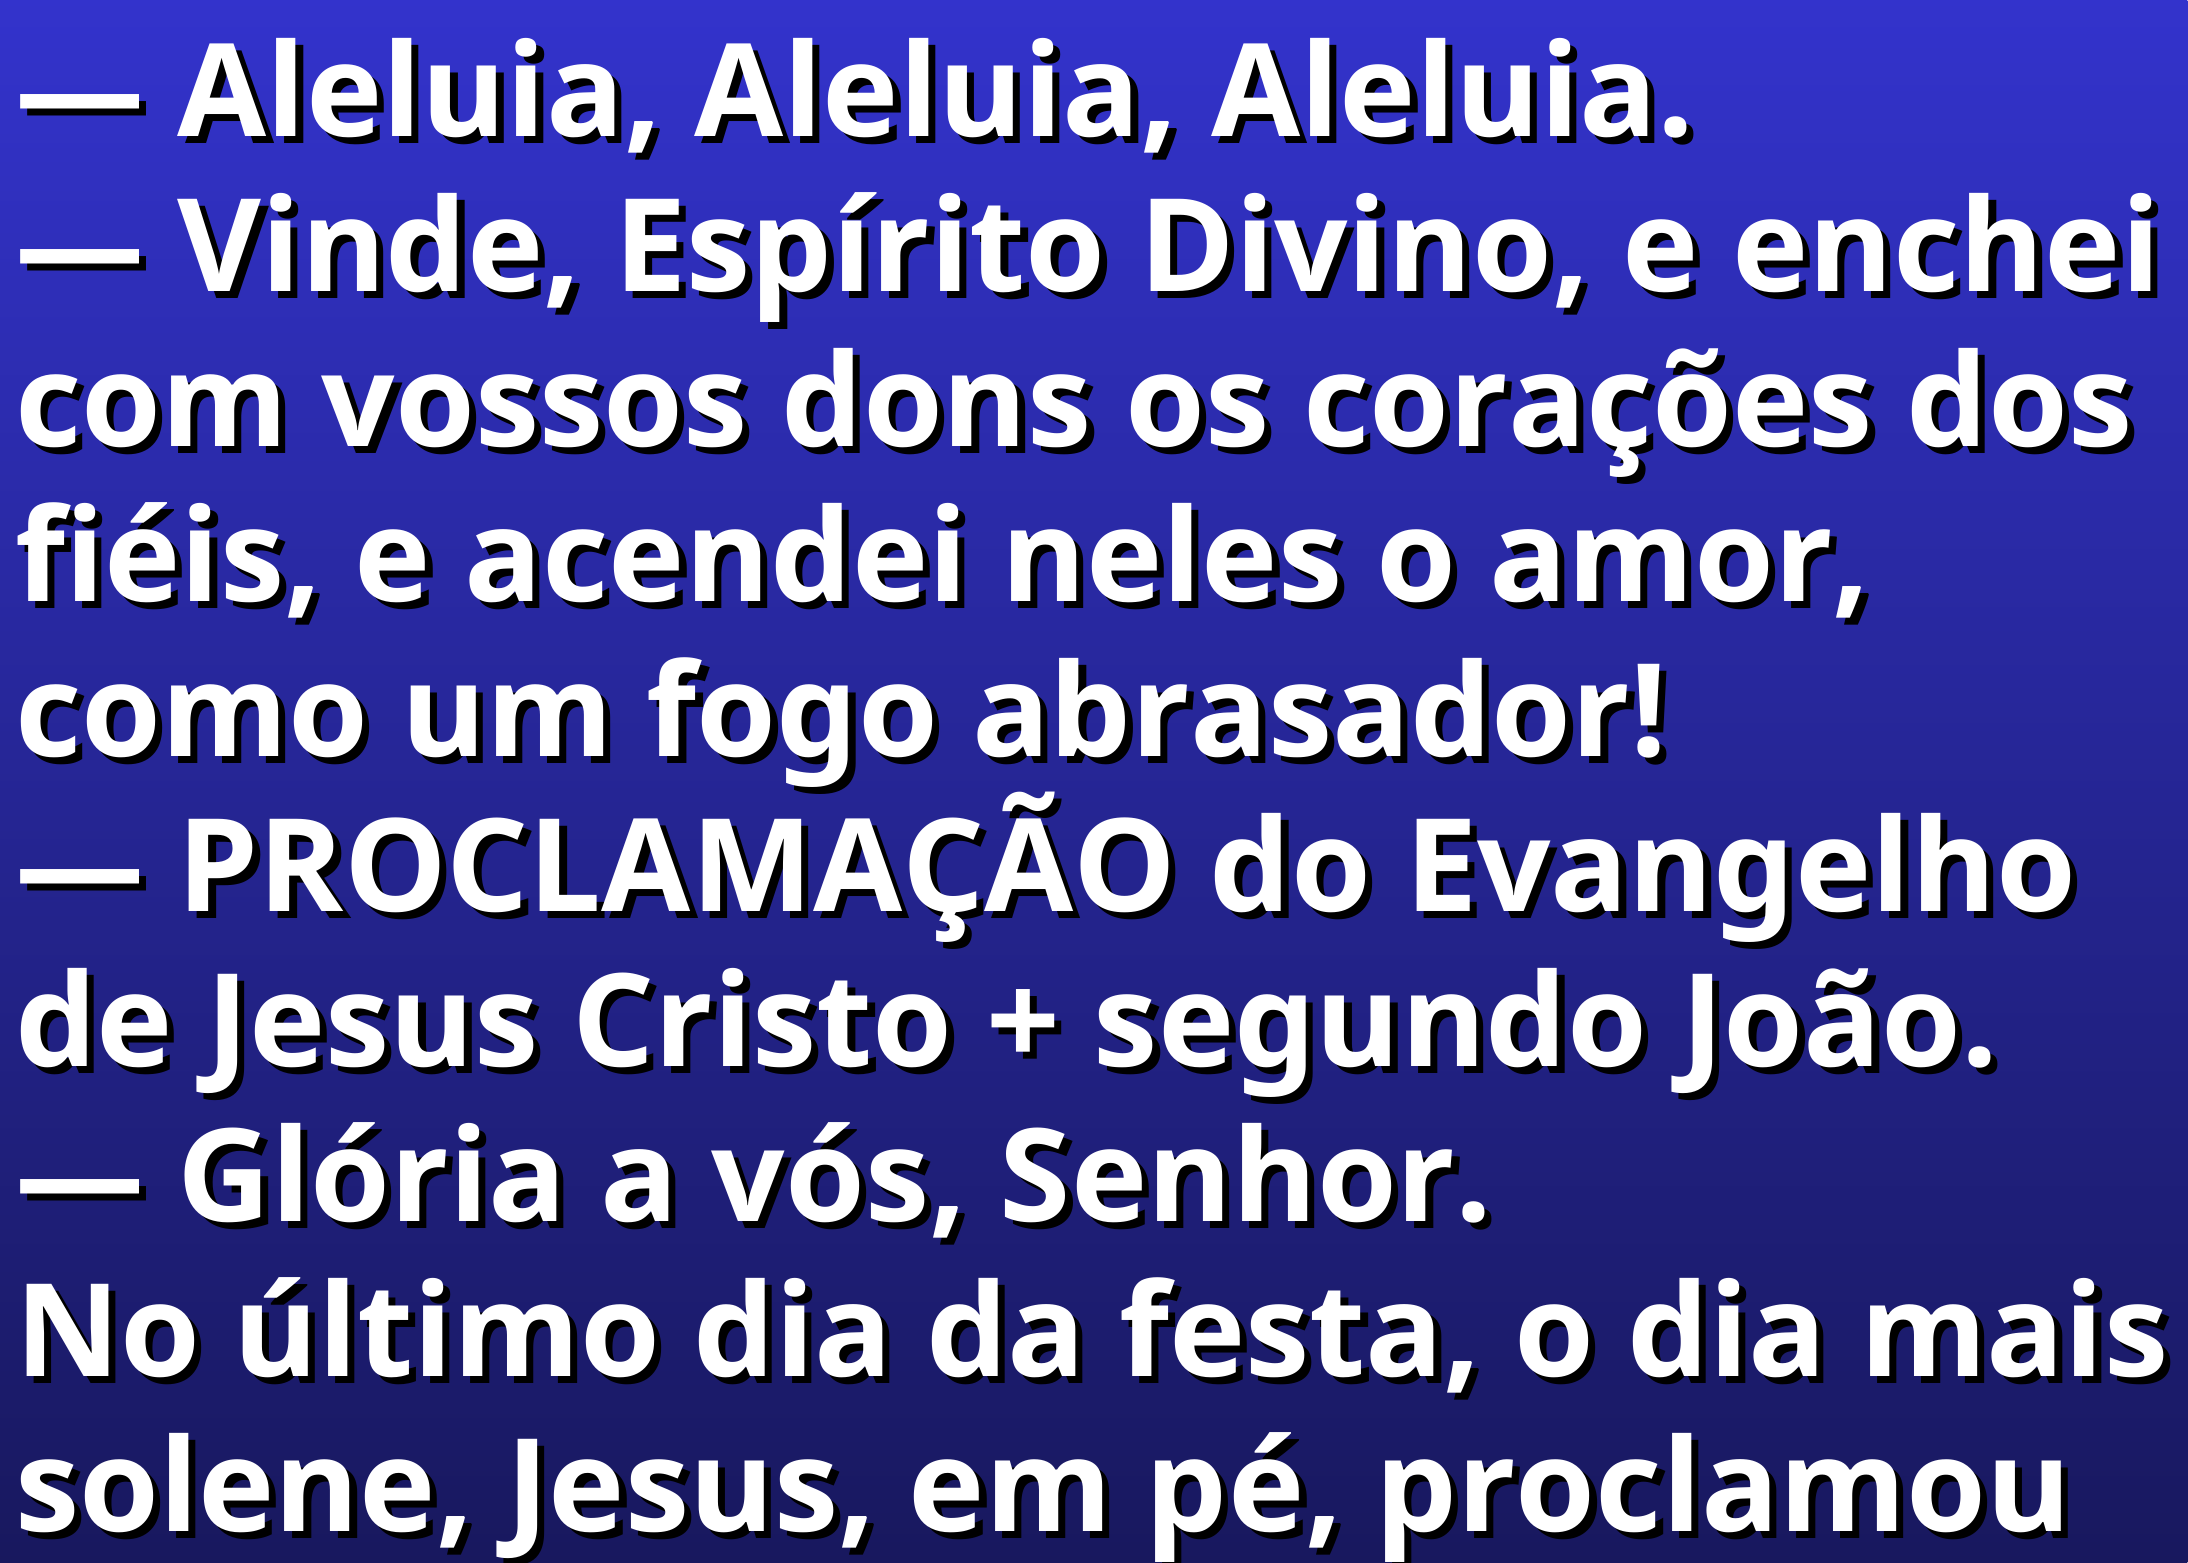

— Aleluia, Aleluia, Aleluia.
— Vinde, Espírito Divino, e enchei com vossos dons os corações dos fiéis, e acendei neles o amor, como um fogo abrasador!
— PROCLAMAÇÃO do Evangelho de Jesus Cristo + segundo João.
— Glória a vós, Senhor.
No último dia da festa, o dia mais solene, Jesus, em pé, proclamou em voz alta: "Se alguém tem sede, venha a mim, e beba. 38 Aquele que crê em mim, conforme diz a Escritura, rios de água viva jorrarão do seu interior". 39 Jesus falava do Espírito, que deviam receber os que tivessem fé nele; pois ainda não tinha sido dado o Espírito, porque Jesus ainda não tinha sido glorificado.
Palavra da Salvação.